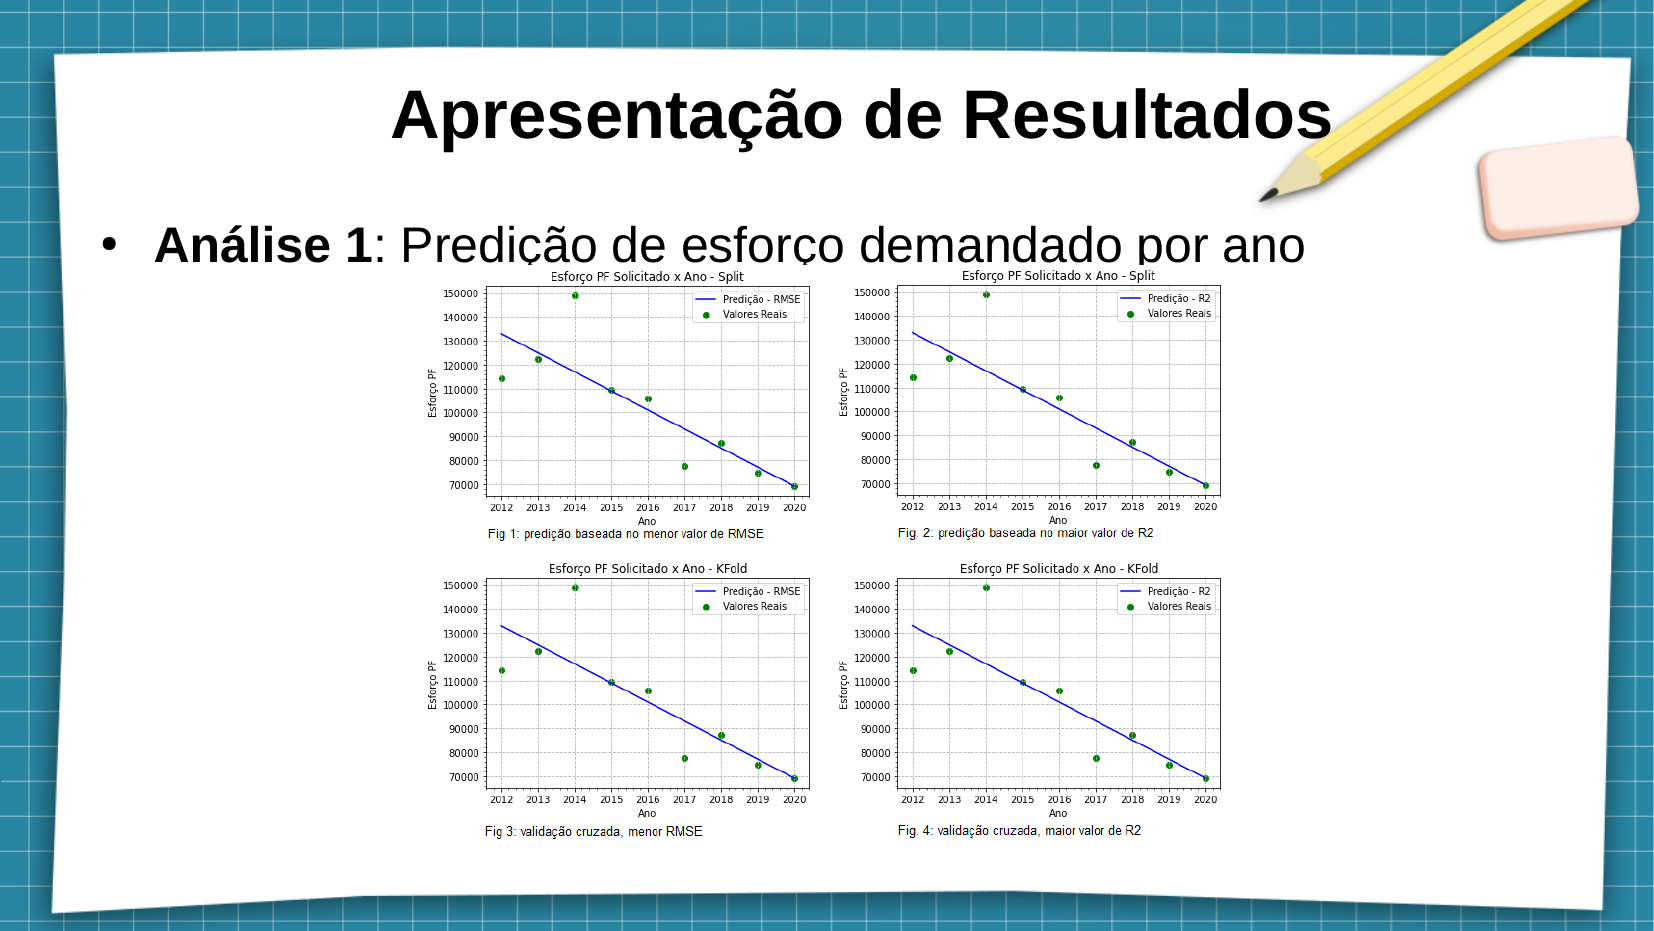

# Apresentação de Resultados
Análise 1: Predição de esforço demandado por ano